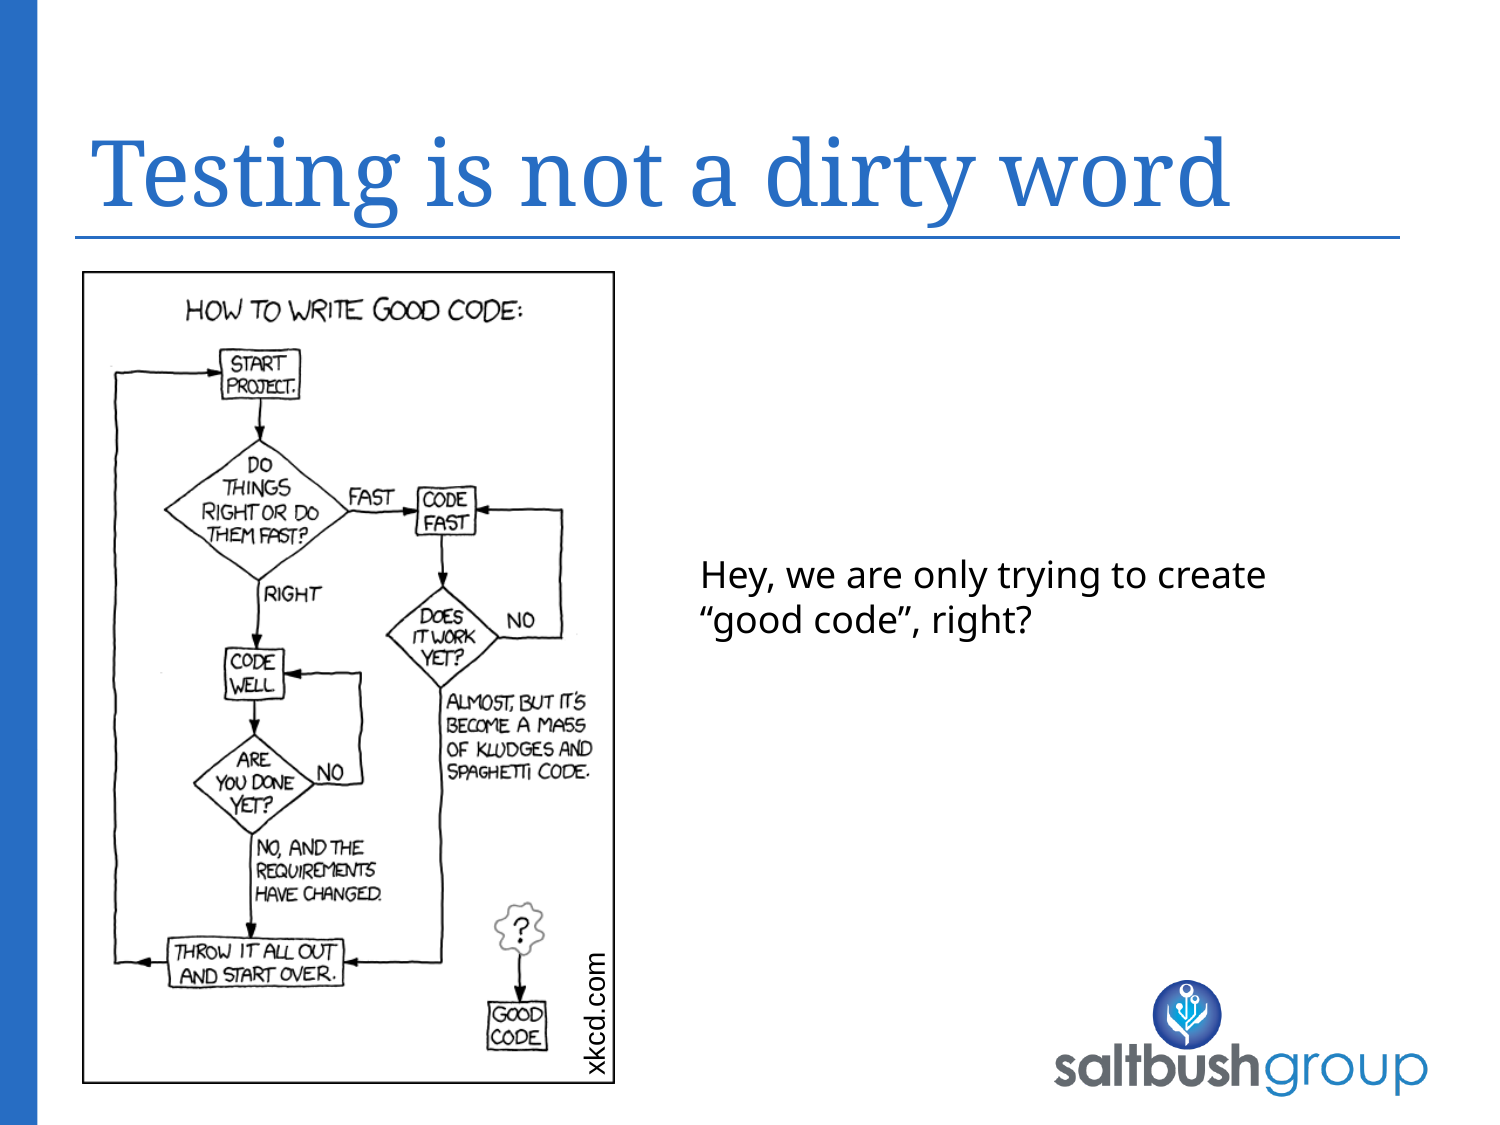

# Testing is not a dirty word
Hey, we are only trying to create “good code”, right?
xkcd.com